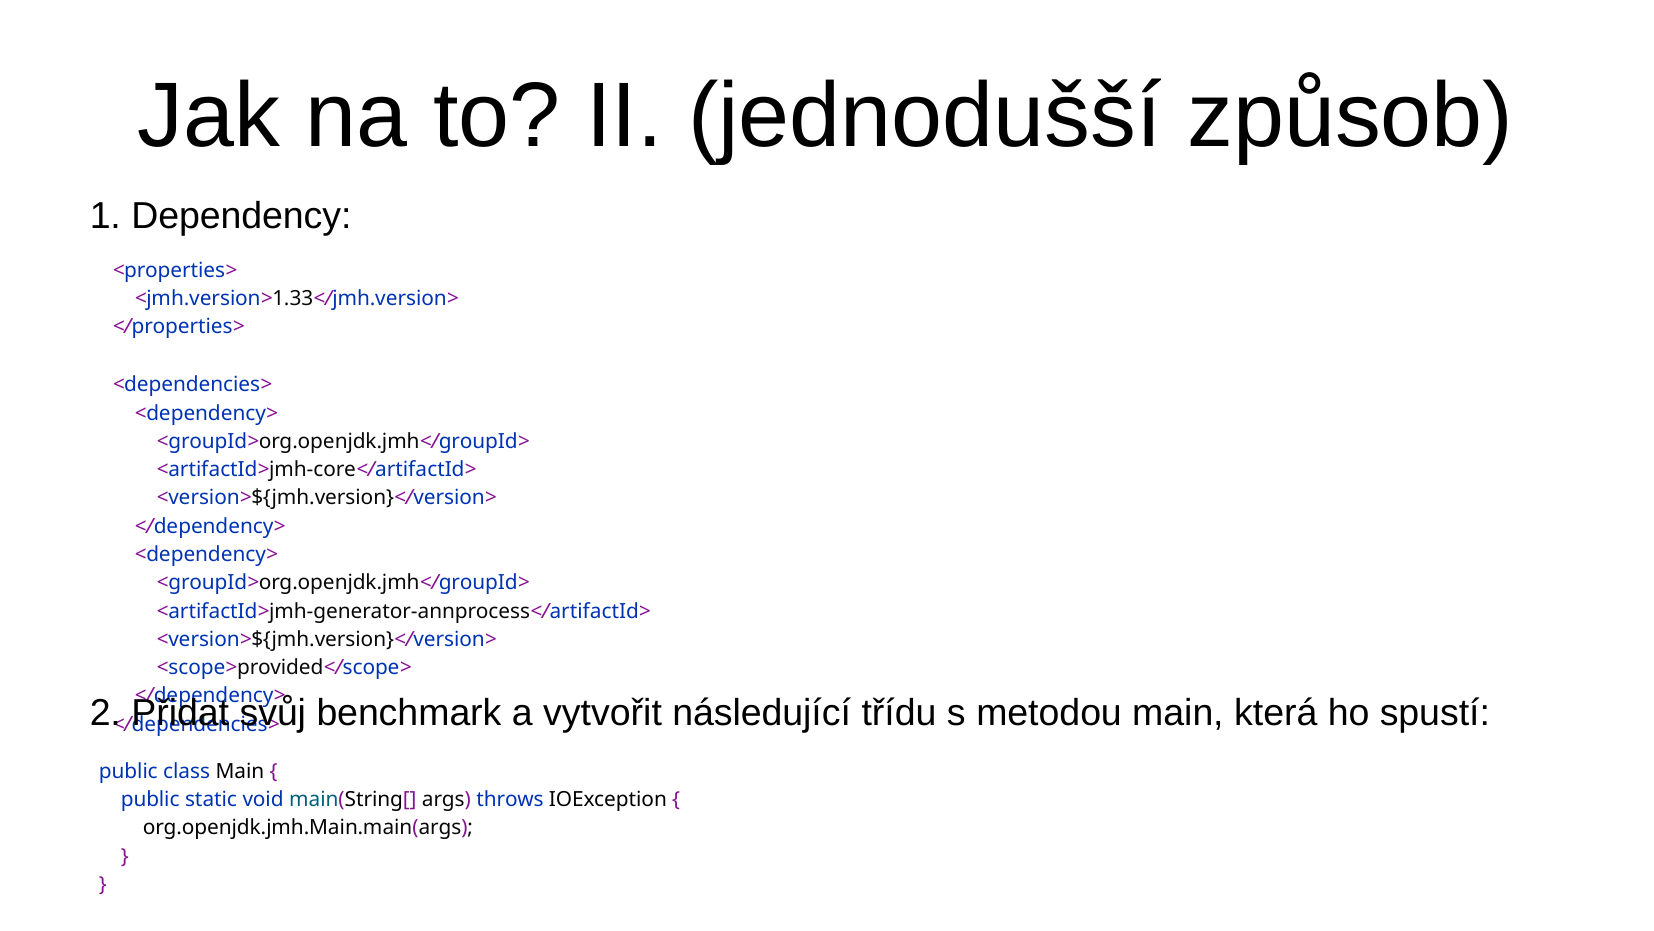

# Jak na to? II. (jednodušší způsob)
1. Dependency:
<properties>
 <jmh.version>1.33</jmh.version>
</properties>
<dependencies>
 <dependency>
 <groupId>org.openjdk.jmh</groupId>
 <artifactId>jmh-core</artifactId>
 <version>${jmh.version}</version>
 </dependency>
 <dependency>
 <groupId>org.openjdk.jmh</groupId>
 <artifactId>jmh-generator-annprocess</artifactId>
 <version>${jmh.version}</version>
 <scope>provided</scope>
 </dependency>
</dependencies>
2. Přidat svůj benchmark a vytvořit následující třídu s metodou main, která ho spustí:
public class Main {
 public static void main(String[] args) throws IOException {
 org.openjdk.jmh.Main.main(args);
 }
}